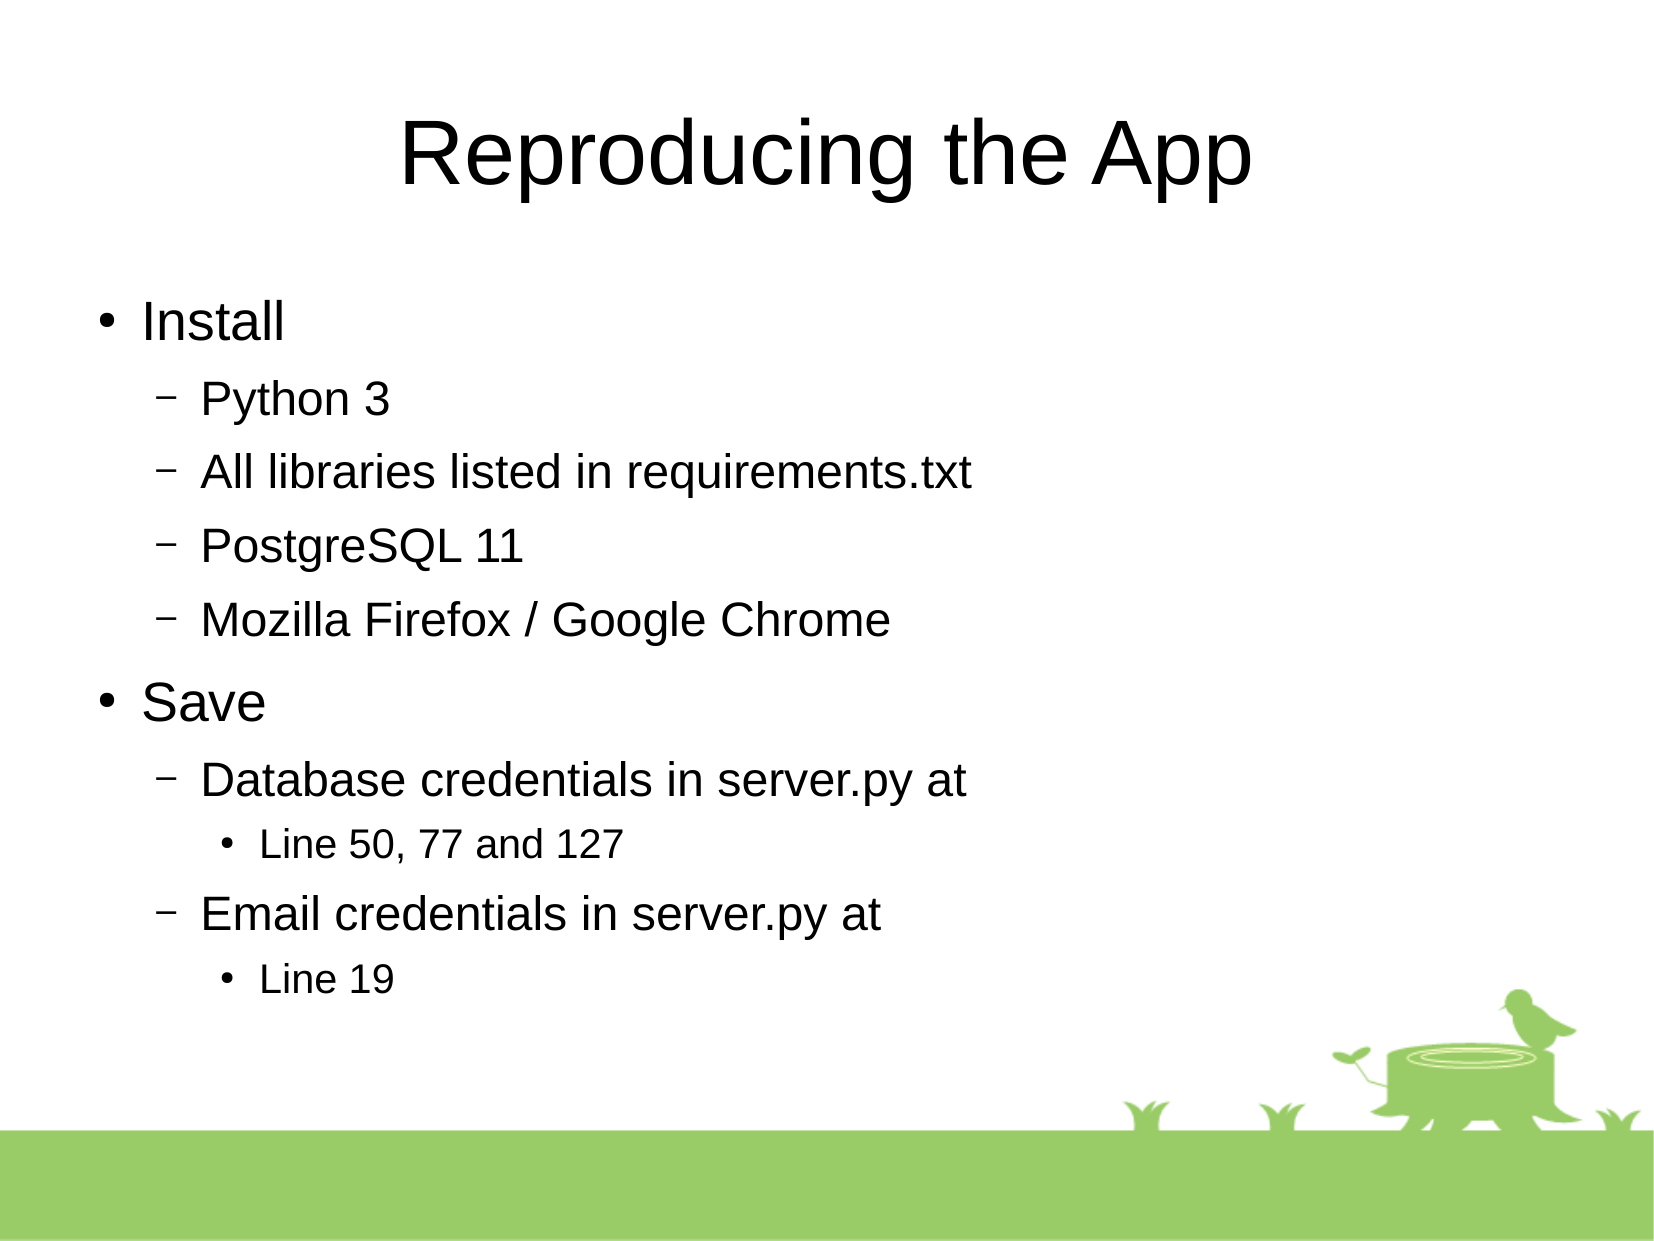

# Reproducing the App
Install
Python 3
All libraries listed in requirements.txt
PostgreSQL 11
Mozilla Firefox / Google Chrome
Save
Database credentials in server.py at
Line 50, 77 and 127
Email credentials in server.py at
Line 19